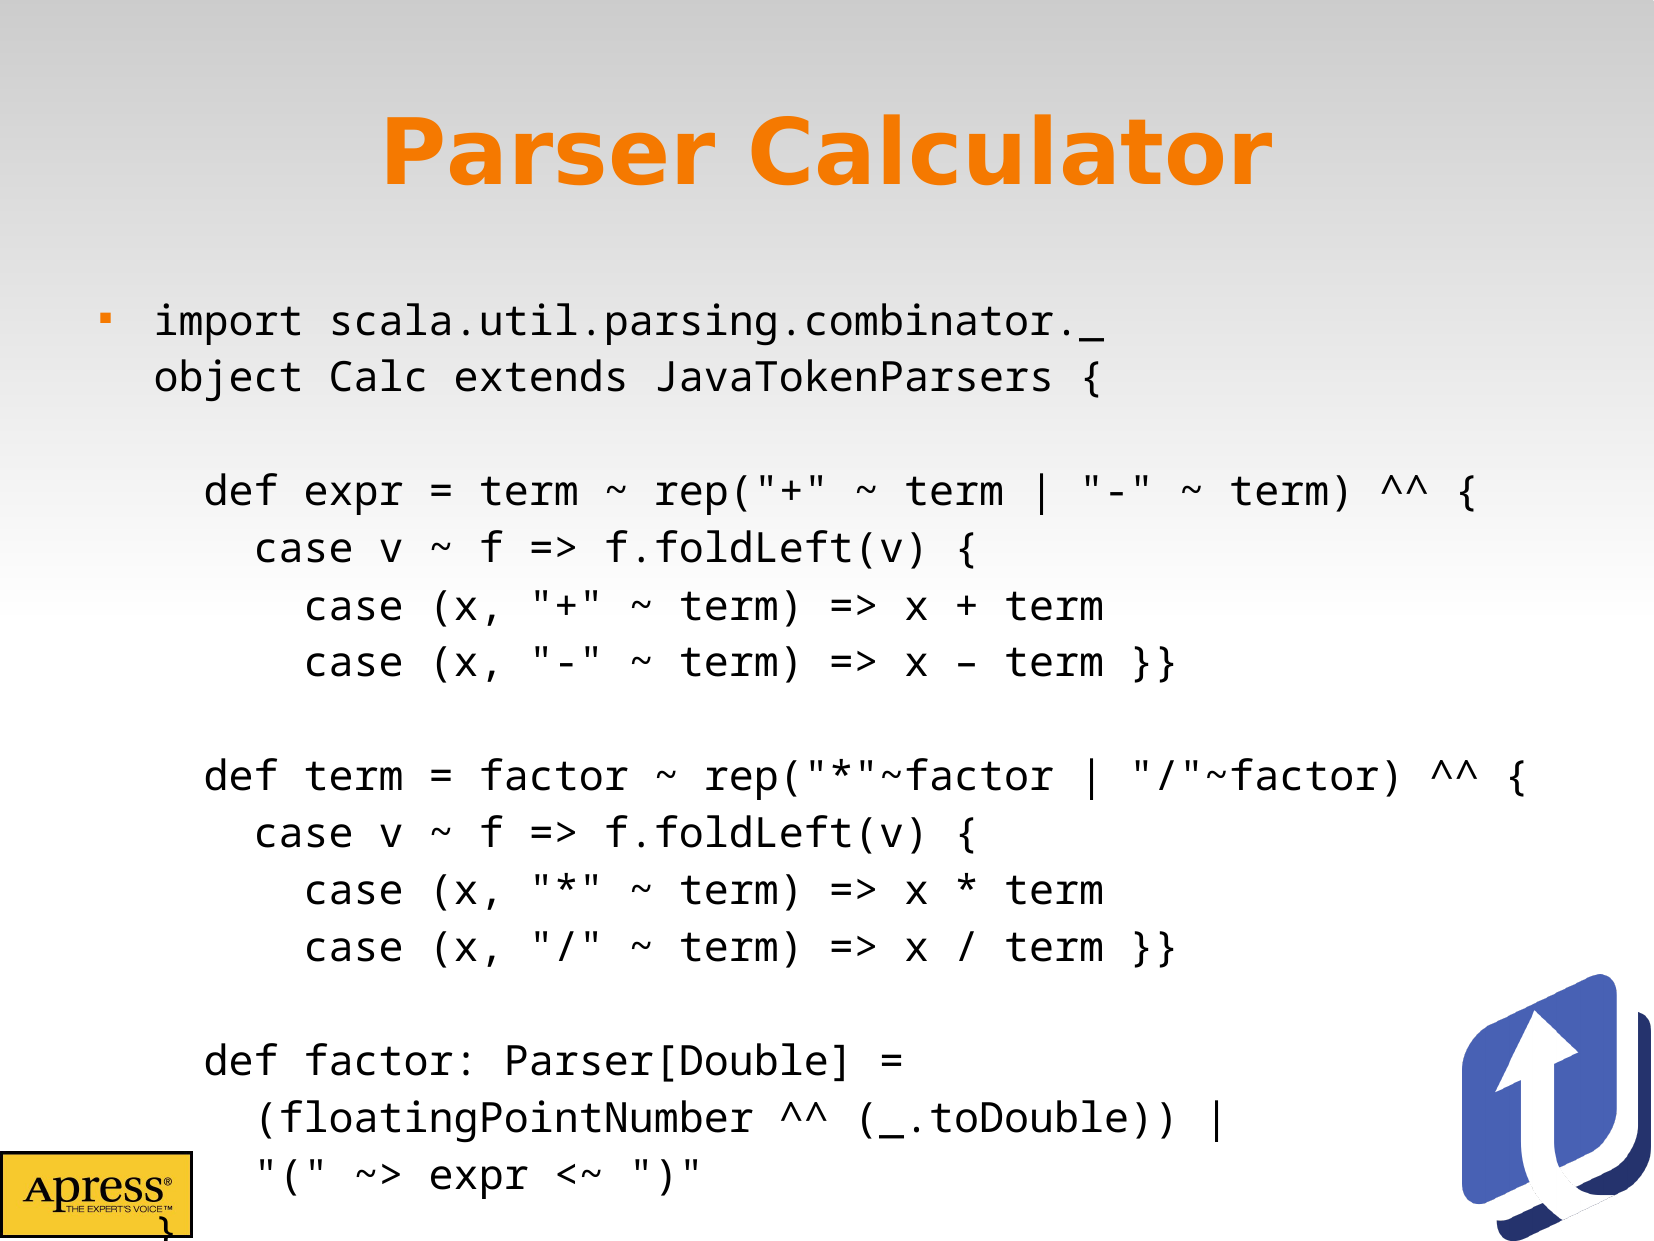

# Parser Calculator
import scala.util.parsing.combinator._
object Calc extends JavaTokenParsers {
 def expr = term ~ rep("+" ~ term | "-" ~ term) ^^ {
 case v ~ f => f.foldLeft(v) {
 case (x, "+" ~ term) => x + term
 case (x, "-" ~ term) => x – term }}
 def term = factor ~ rep("*"~factor | "/"~factor) ^^ {
 case v ~ f => f.foldLeft(v) {
 case (x, "*" ~ term) => x * term
 case (x, "/" ~ term) => x / term }}
 def factor: Parser[Double] =
 (floatingPointNumber ^^ (_.toDouble)) |
 "(" ~> expr <~ ")"
}